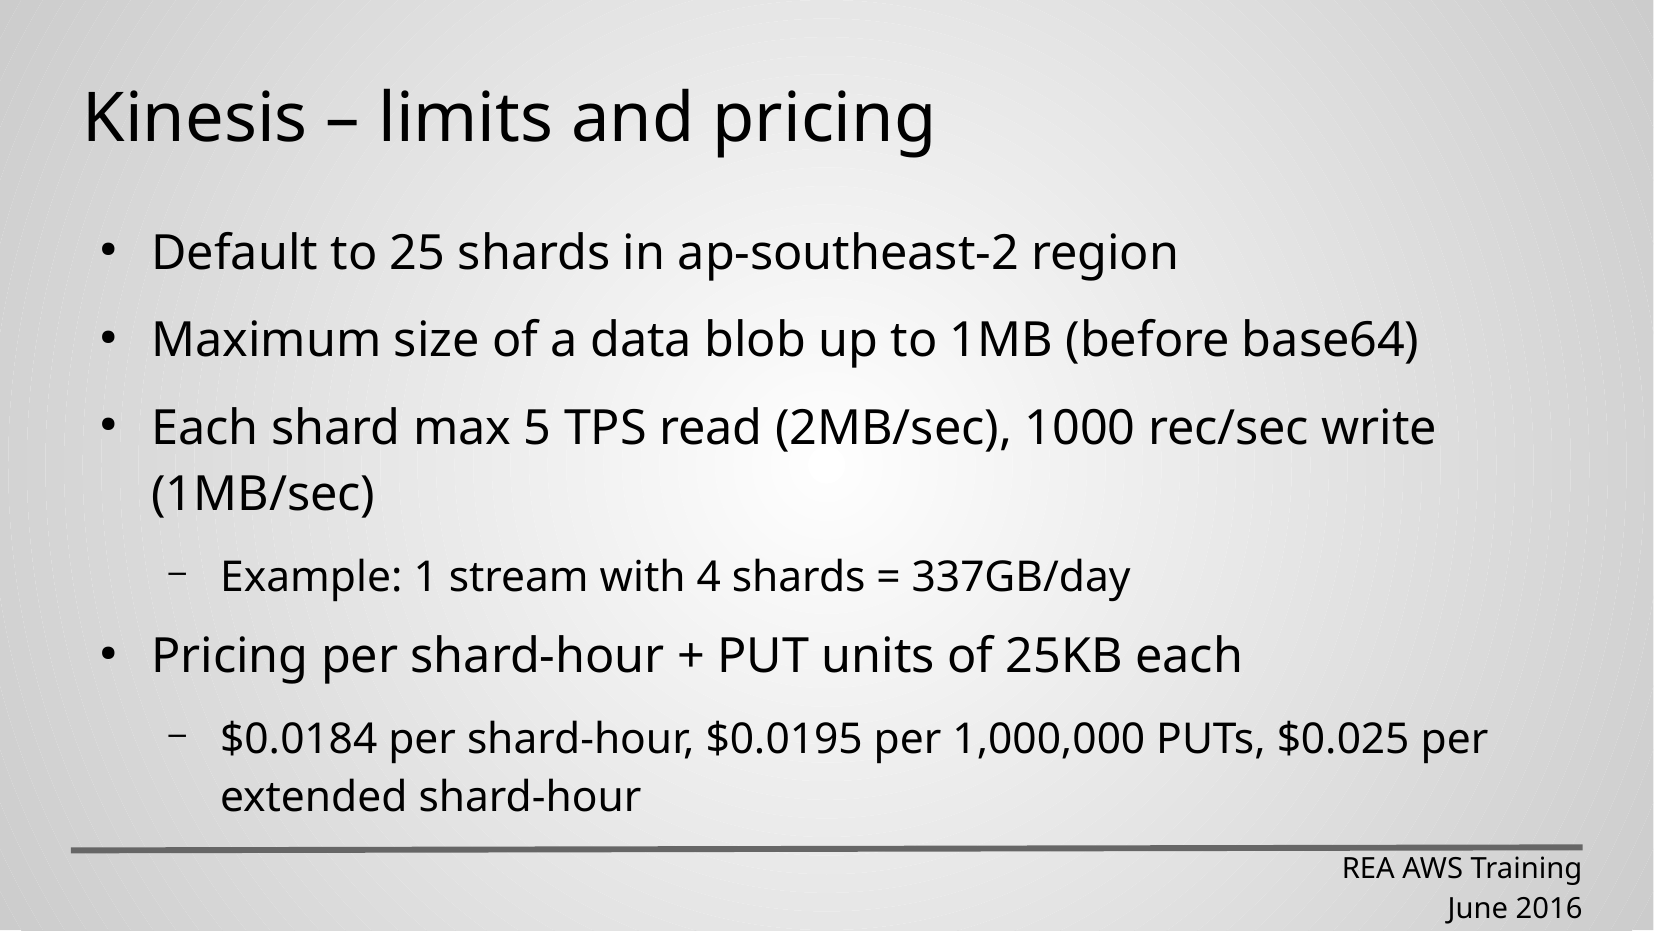

# Kinesis – limits and pricing
Default to 25 shards in ap-southeast-2 region
Maximum size of a data blob up to 1MB (before base64)
Each shard max 5 TPS read (2MB/sec), 1000 rec/sec write (1MB/sec)
Example: 1 stream with 4 shards = 337GB/day
Pricing per shard-hour + PUT units of 25KB each
$0.0184 per shard-hour, $0.0195 per 1,000,000 PUTs, $0.025 per extended shard-hour